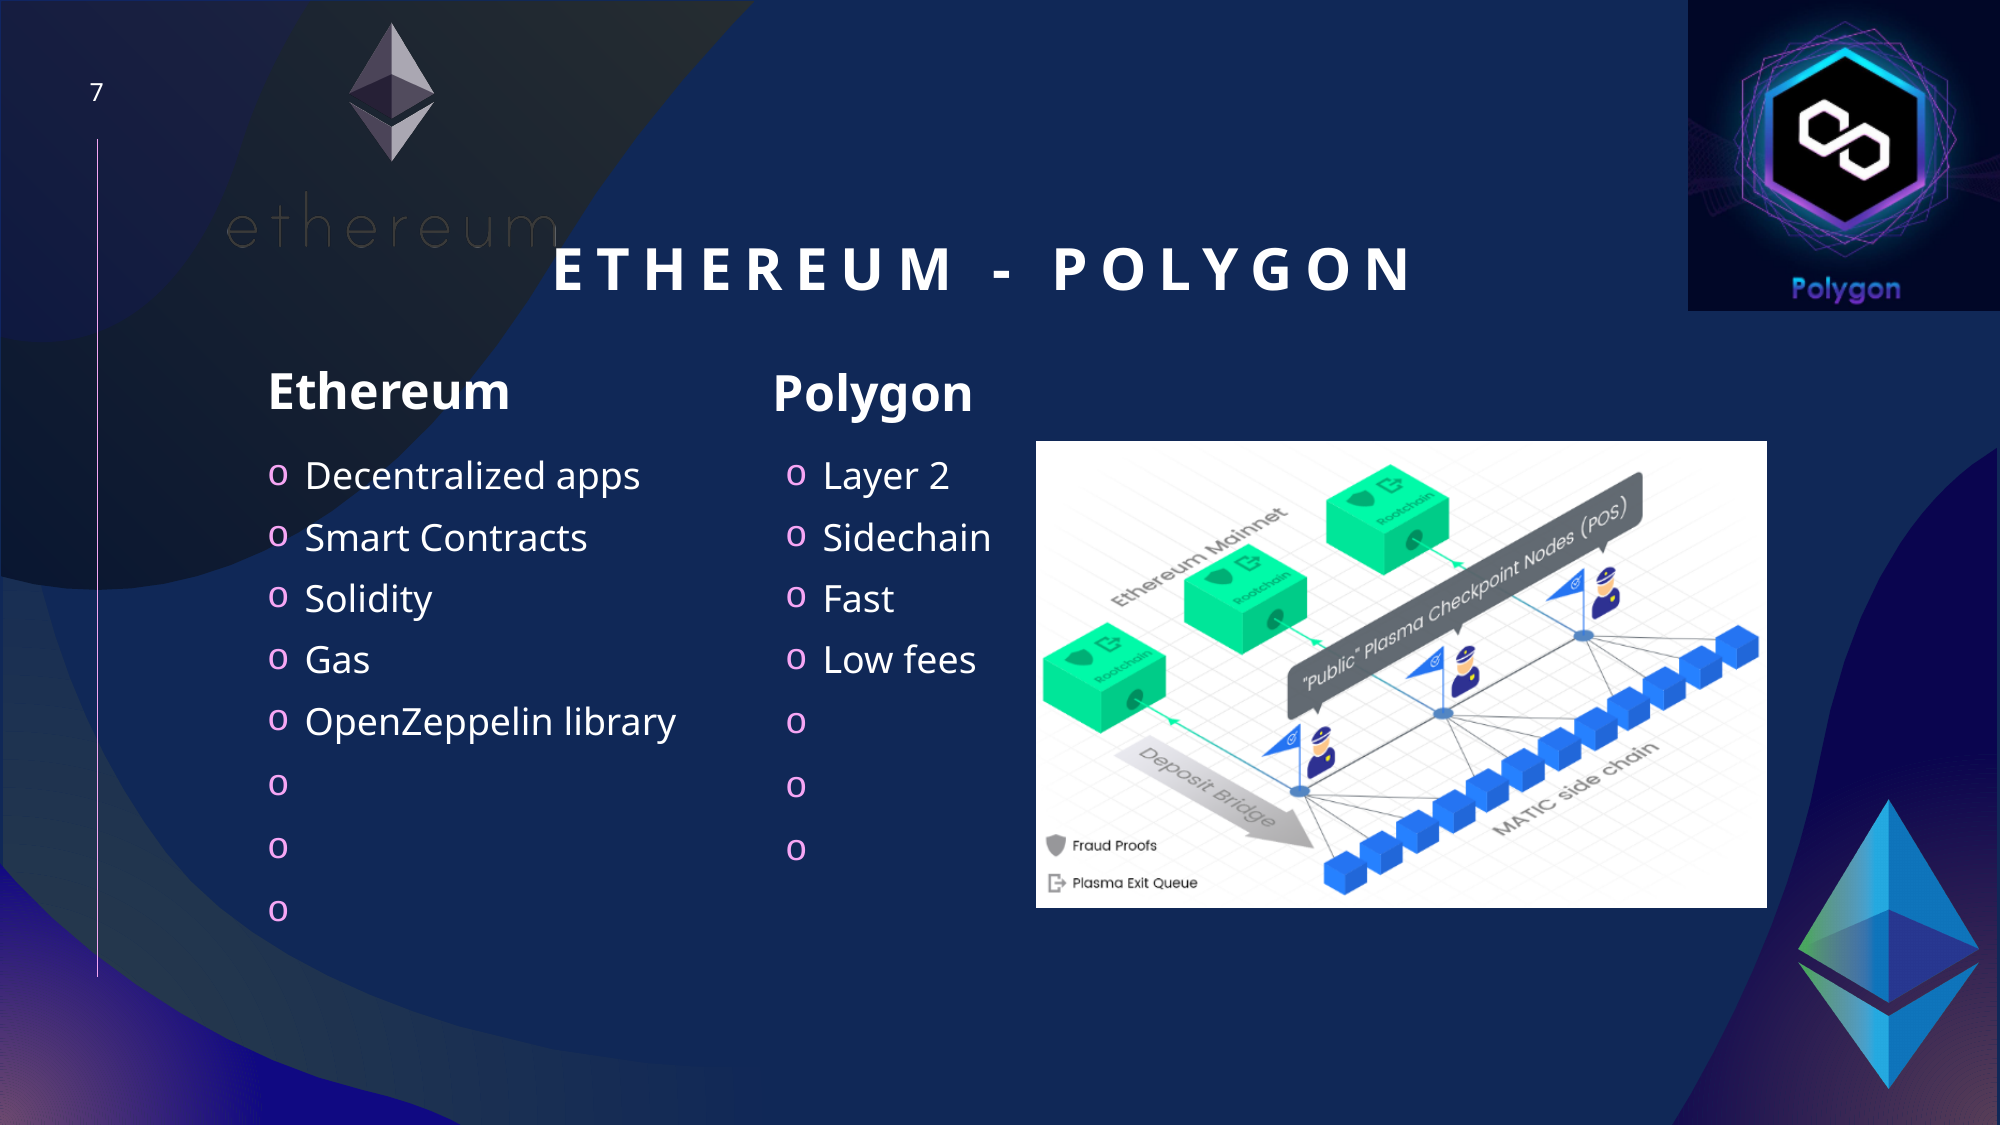

# Ethereum - Polygon
Ethereum
Polygon
Decentralized apps
Smart Contracts
Solidity
Gas
OpenZeppelin library
Layer 2
Sidechain
Fast
Low fees